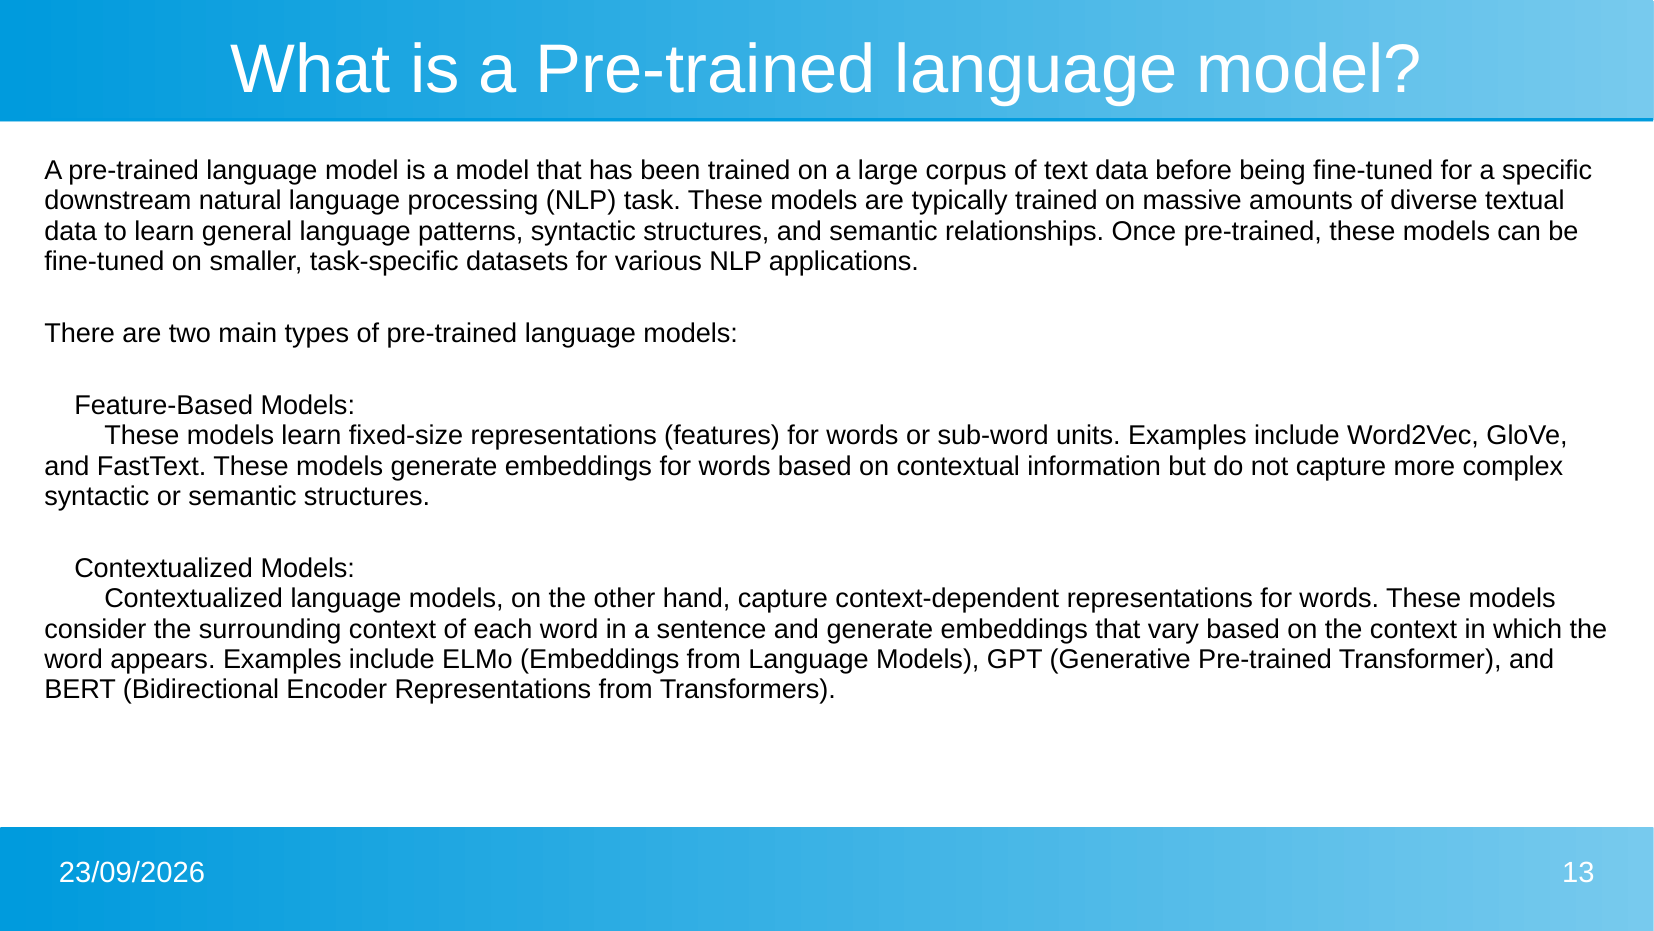

# What is a Pre-trained language model?
A pre-trained language model is a model that has been trained on a large corpus of text data before being fine-tuned for a specific downstream natural language processing (NLP) task. These models are typically trained on massive amounts of diverse textual data to learn general language patterns, syntactic structures, and semantic relationships. Once pre-trained, these models can be fine-tuned on smaller, task-specific datasets for various NLP applications.
There are two main types of pre-trained language models:
 Feature-Based Models:
 These models learn fixed-size representations (features) for words or sub-word units. Examples include Word2Vec, GloVe, and FastText. These models generate embeddings for words based on contextual information but do not capture more complex syntactic or semantic structures.
 Contextualized Models:
 Contextualized language models, on the other hand, capture context-dependent representations for words. These models consider the surrounding context of each word in a sentence and generate embeddings that vary based on the context in which the word appears. Examples include ELMo (Embeddings from Language Models), GPT (Generative Pre-trained Transformer), and BERT (Bidirectional Encoder Representations from Transformers).
13